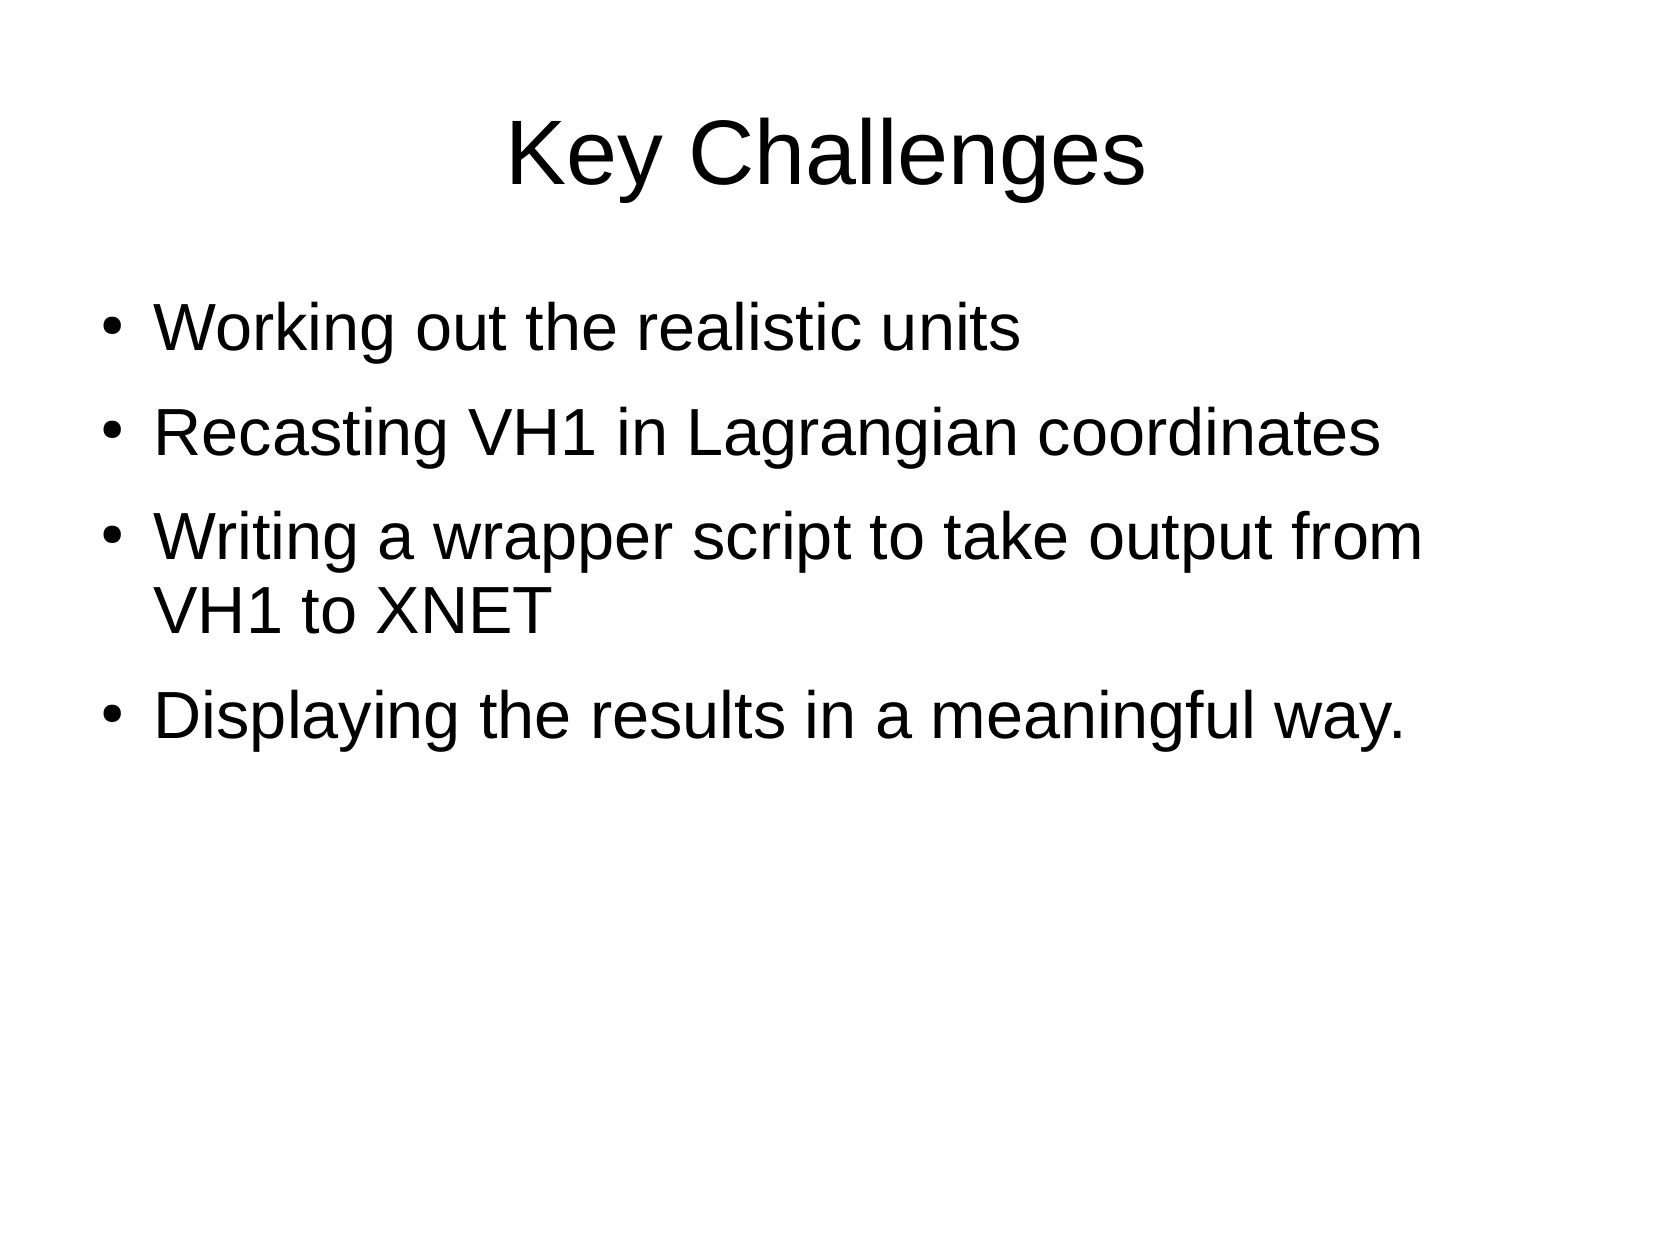

# Key Challenges
Working out the realistic units
Recasting VH1 in Lagrangian coordinates
Writing a wrapper script to take output from VH1 to XNET
Displaying the results in a meaningful way.